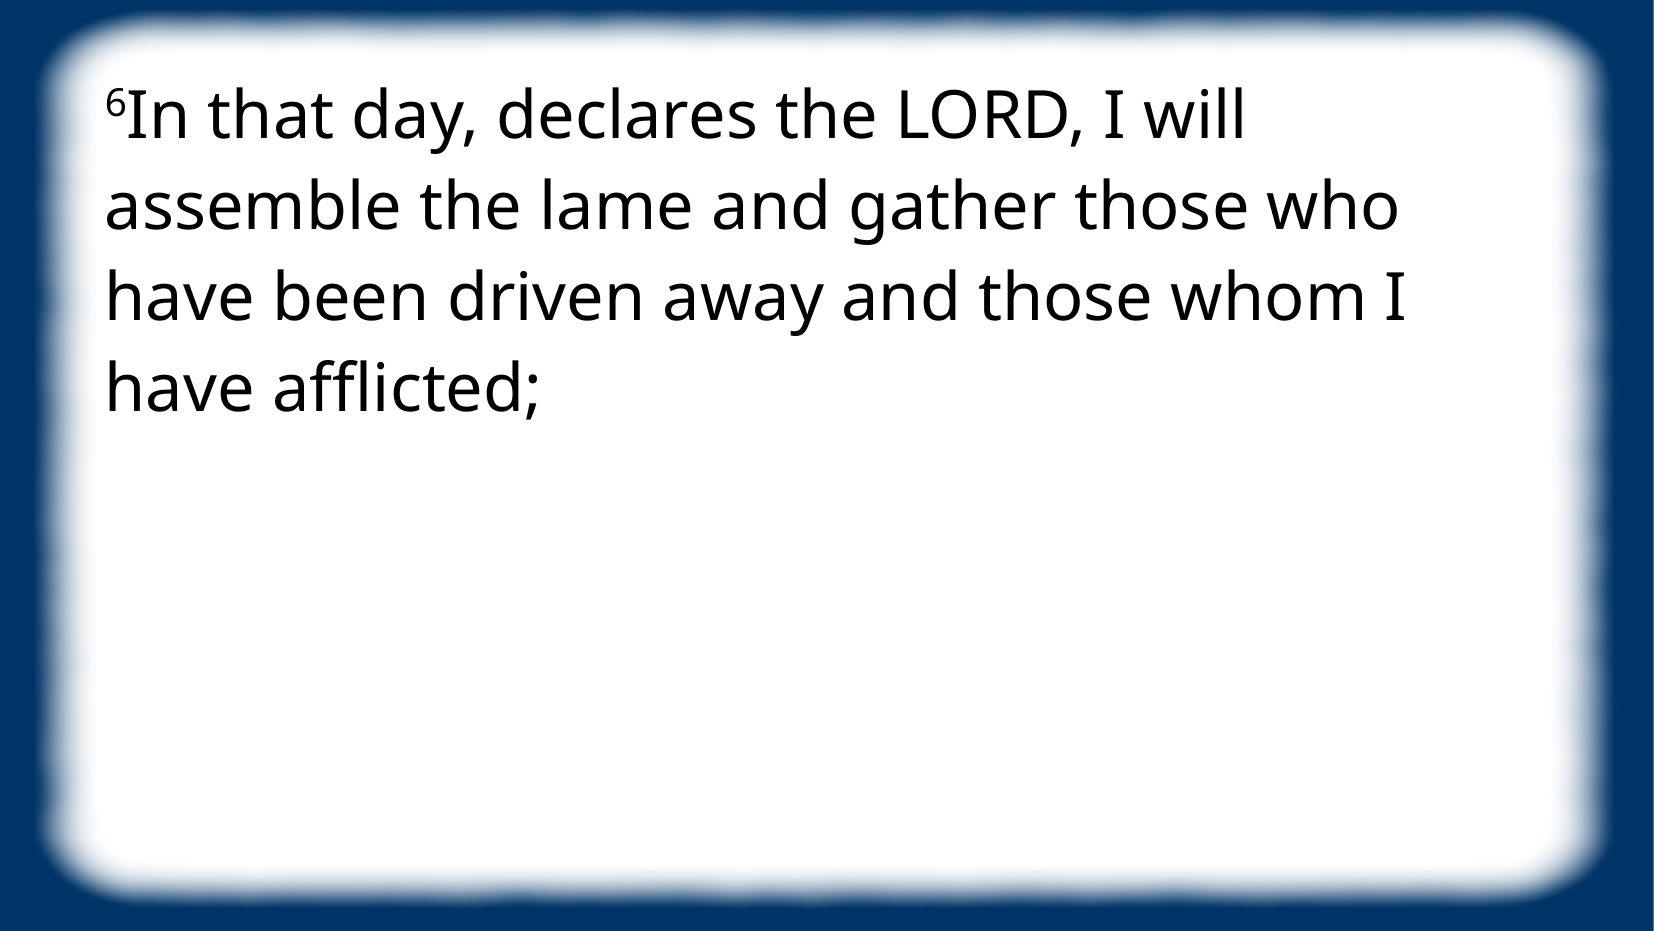

6In that day, declares the LORD, I will assemble the lame and gather those who have been driven away and those whom I have afflicted;